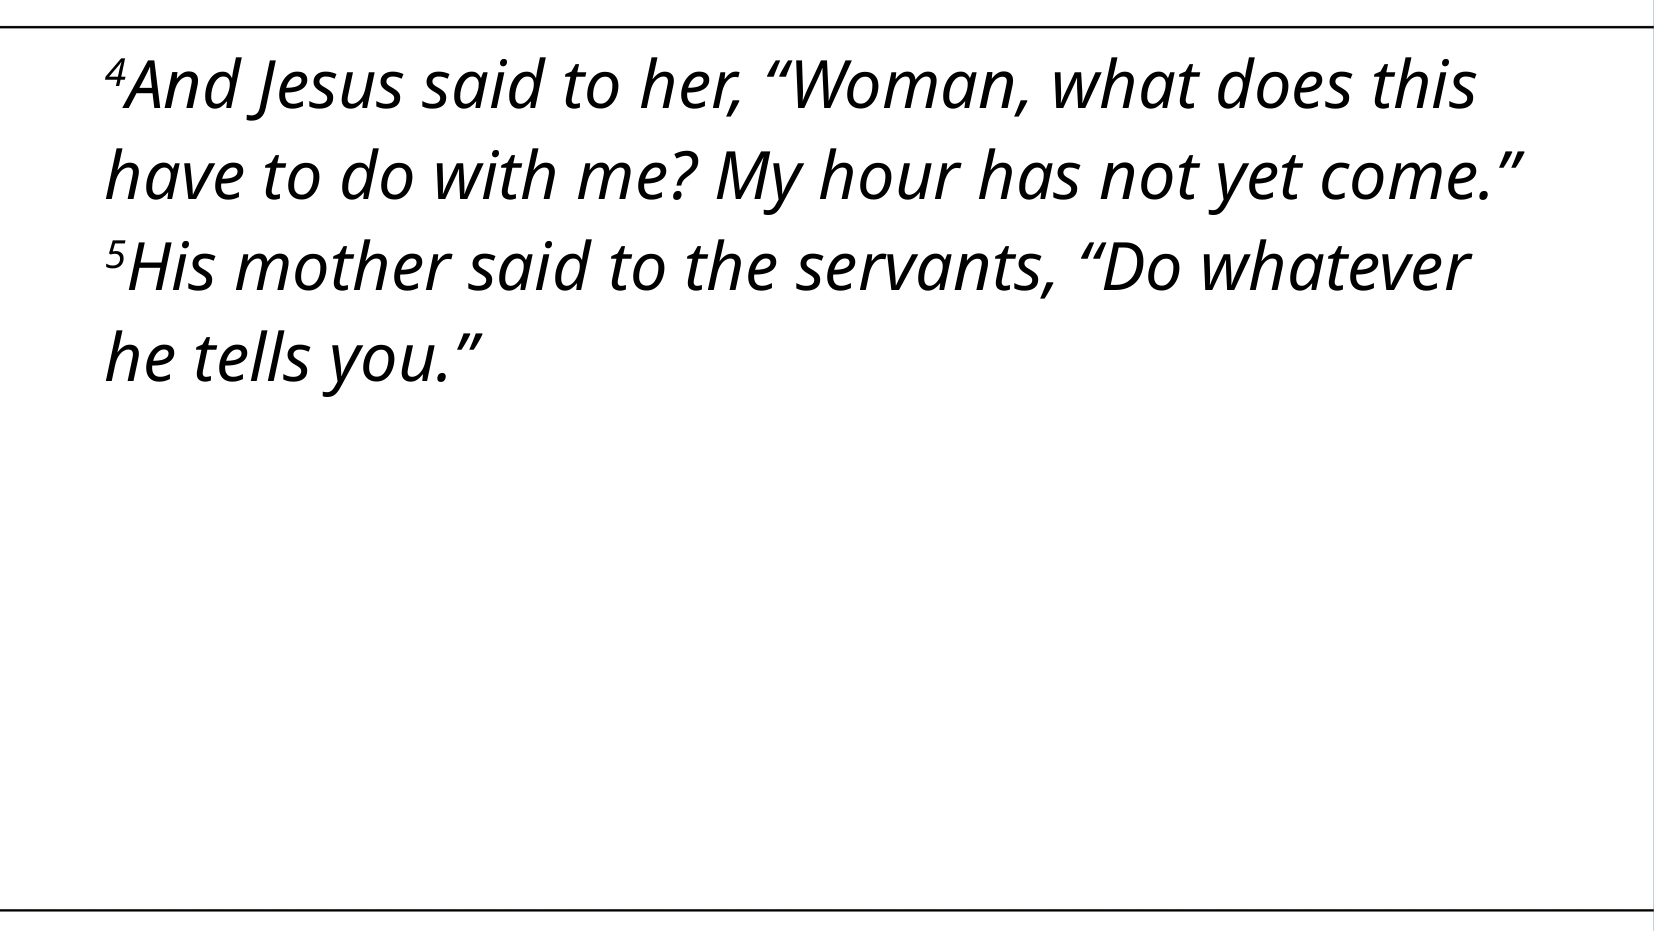

4And Jesus said to her, “Woman, what does this have to do with me? My hour has not yet come.” 5His mother said to the servants, “Do whatever he tells you.”